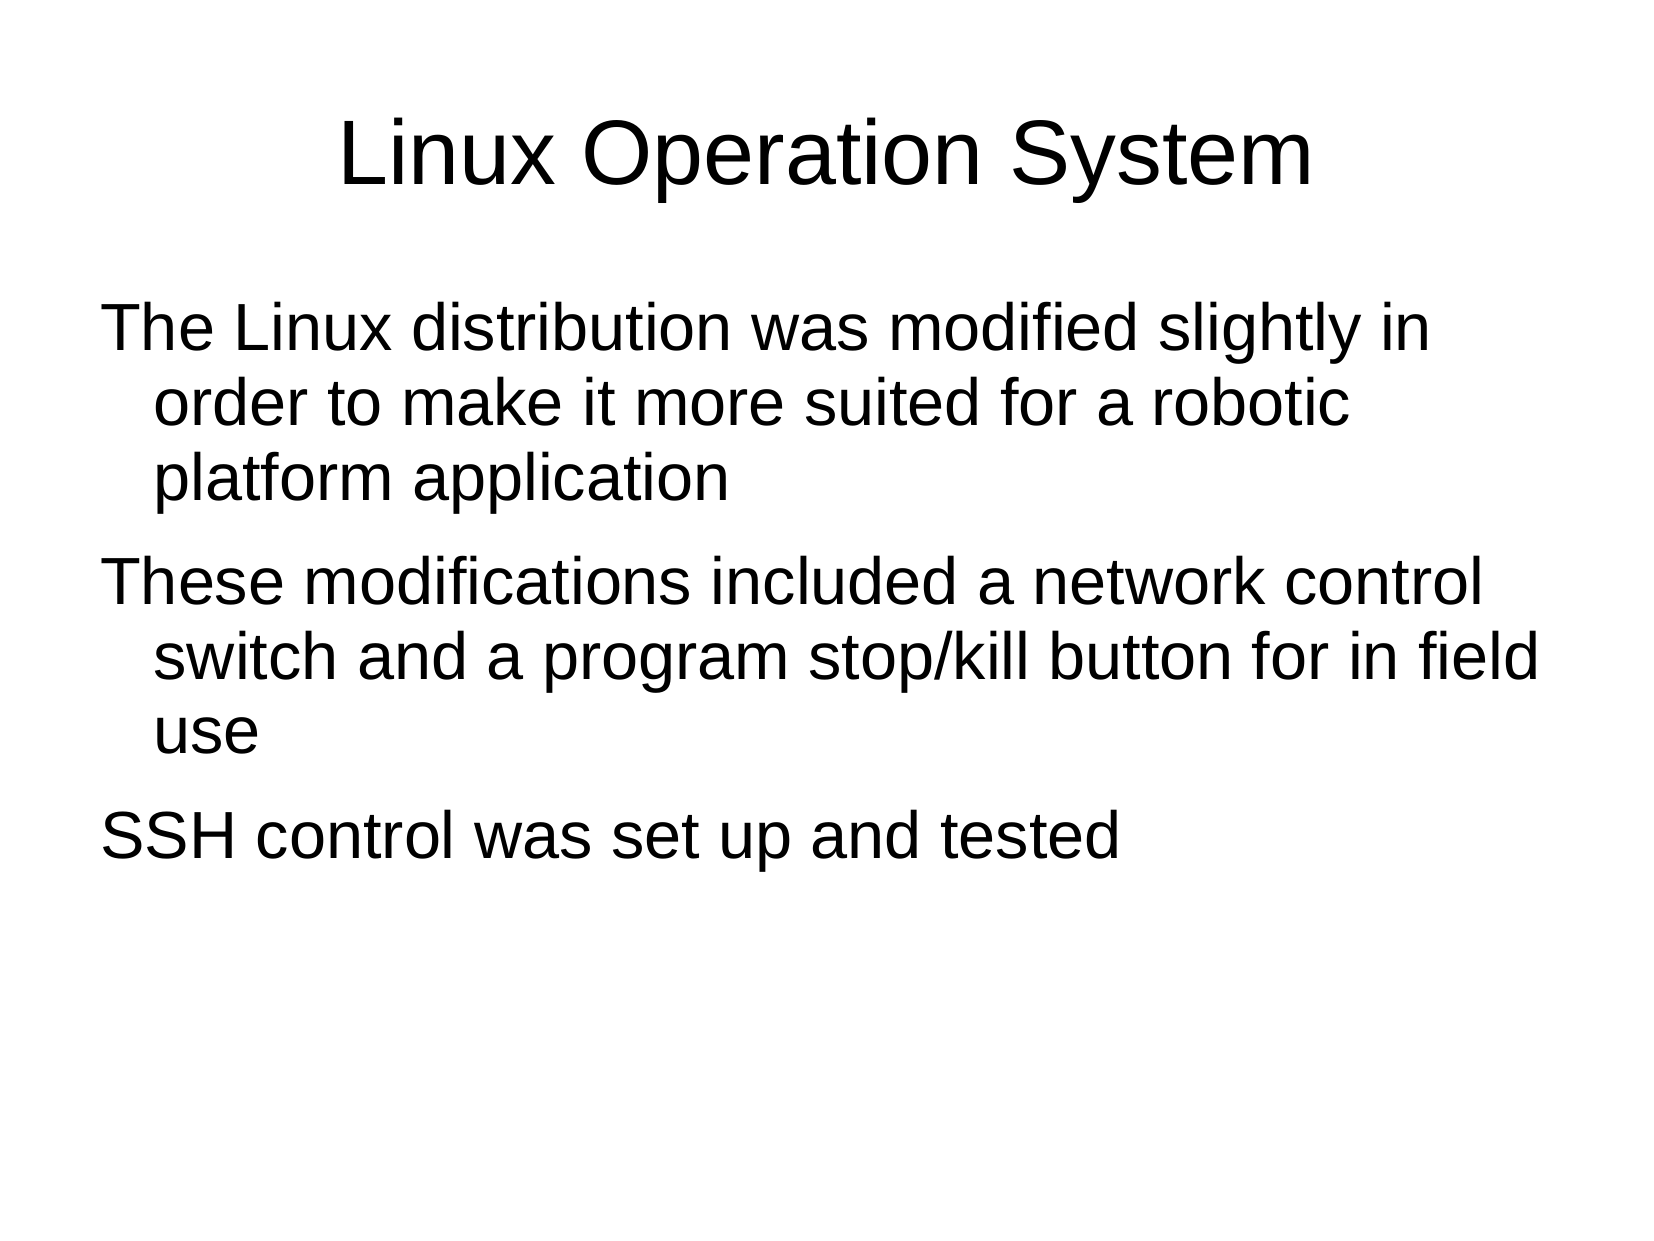

# Linux Operation System
The Linux distribution was modified slightly in order to make it more suited for a robotic platform application
These modifications included a network control switch and a program stop/kill button for in field use
SSH control was set up and tested